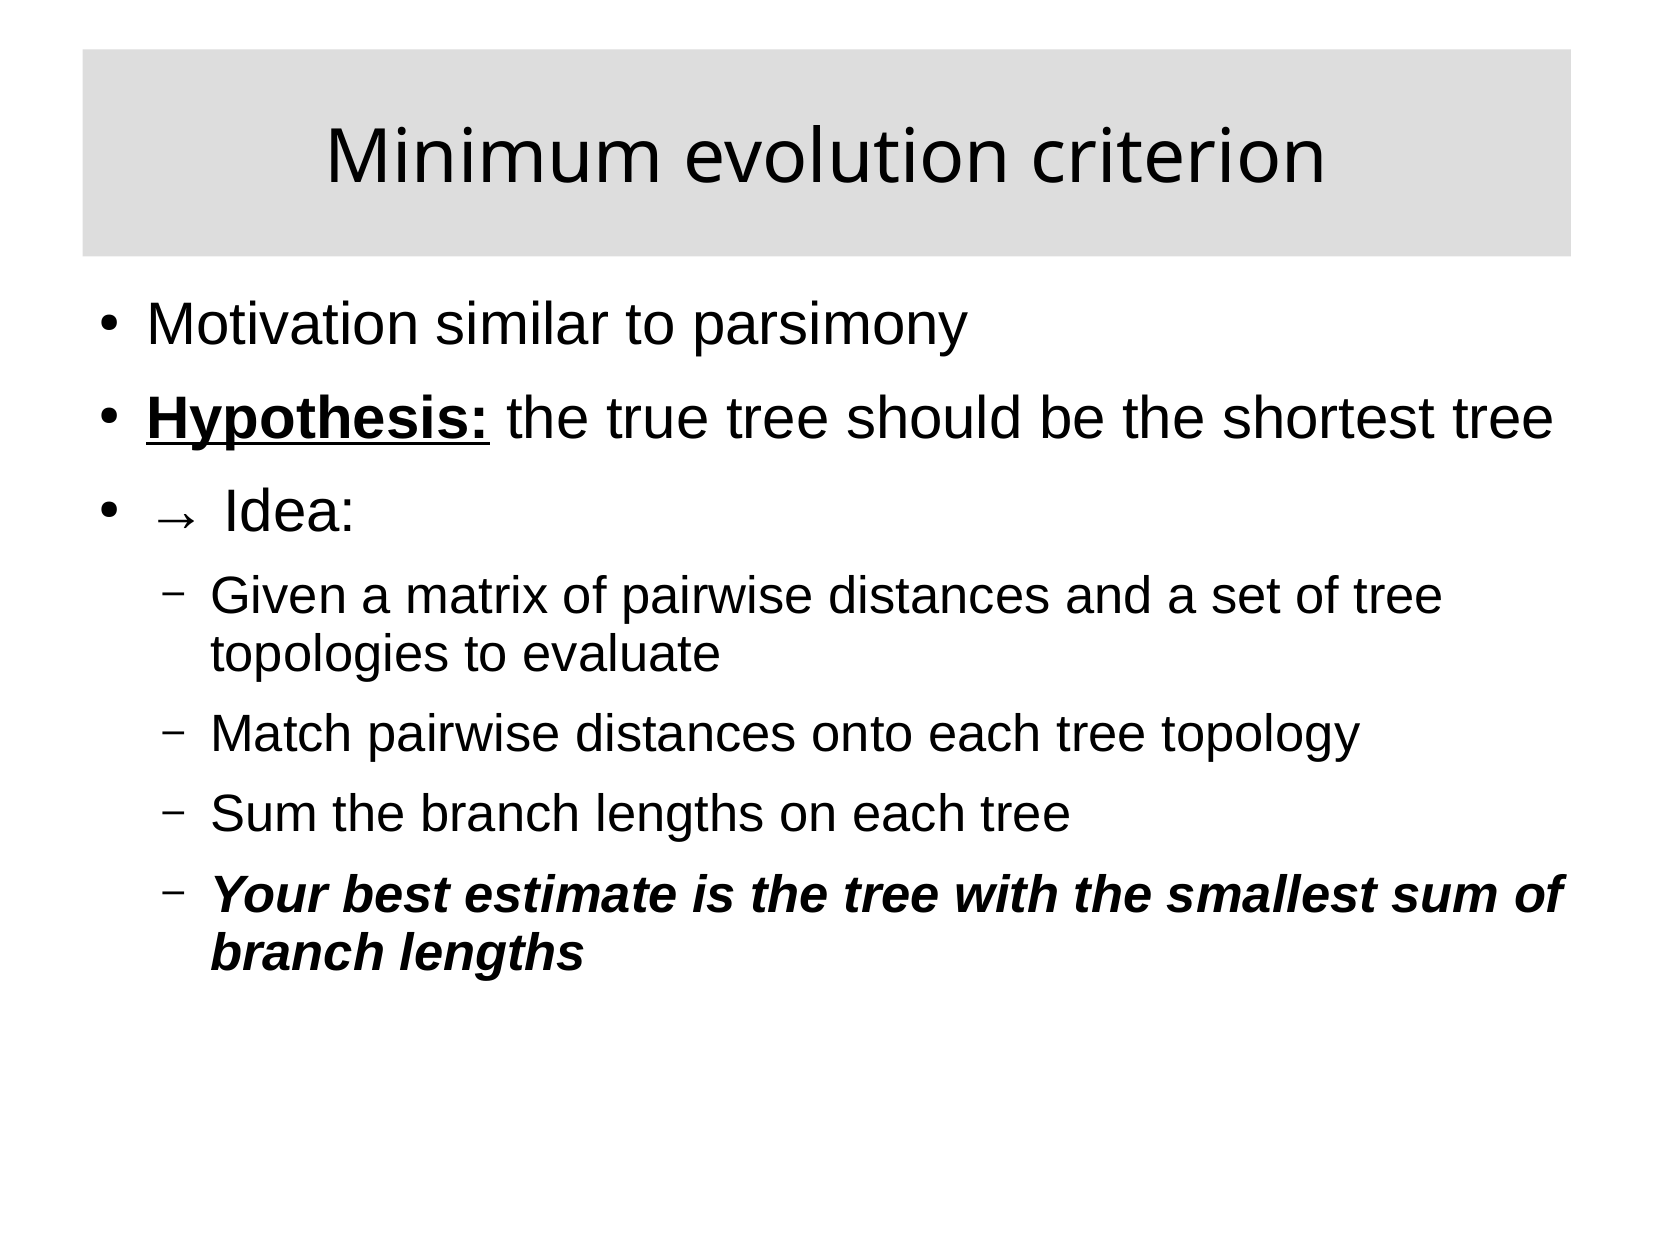

# Minimum evolution criterion
Motivation similar to parsimony
Hypothesis: the true tree should be the shortest tree
→ Idea:
Given a matrix of pairwise distances and a set of tree topologies to evaluate
Match pairwise distances onto each tree topology
Sum the branch lengths on each tree
Your best estimate is the tree with the smallest sum of branch lengths